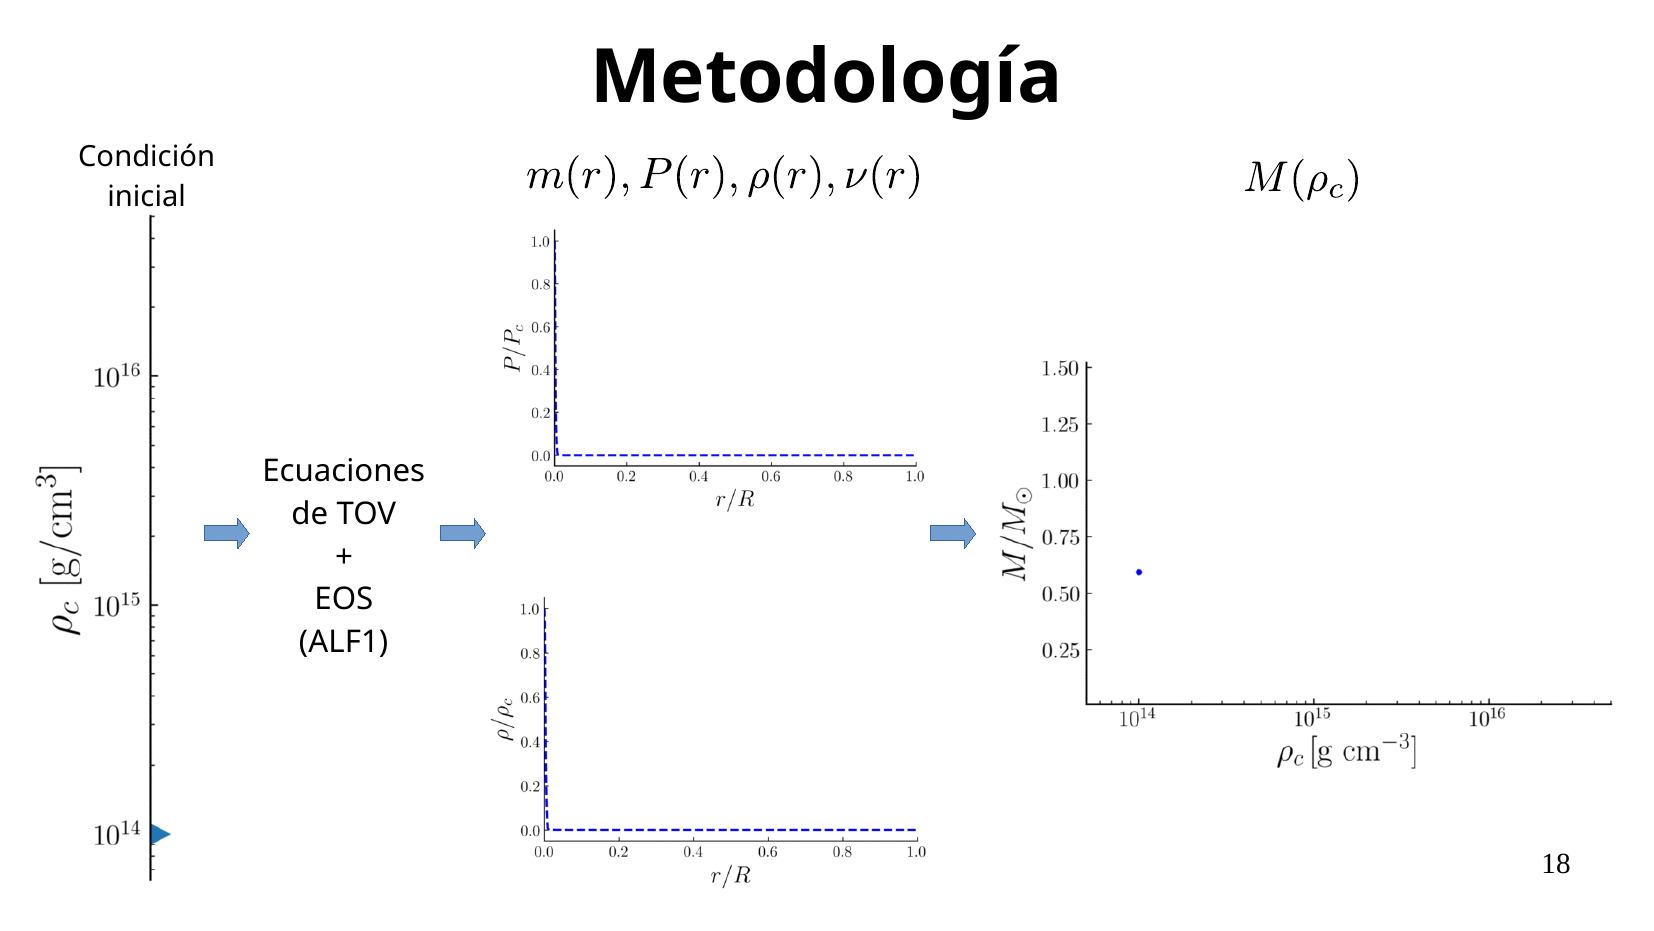

# Metodología
Condición inicial
Ecuaciones
de TOV
+
EOS
(ALF1)
18